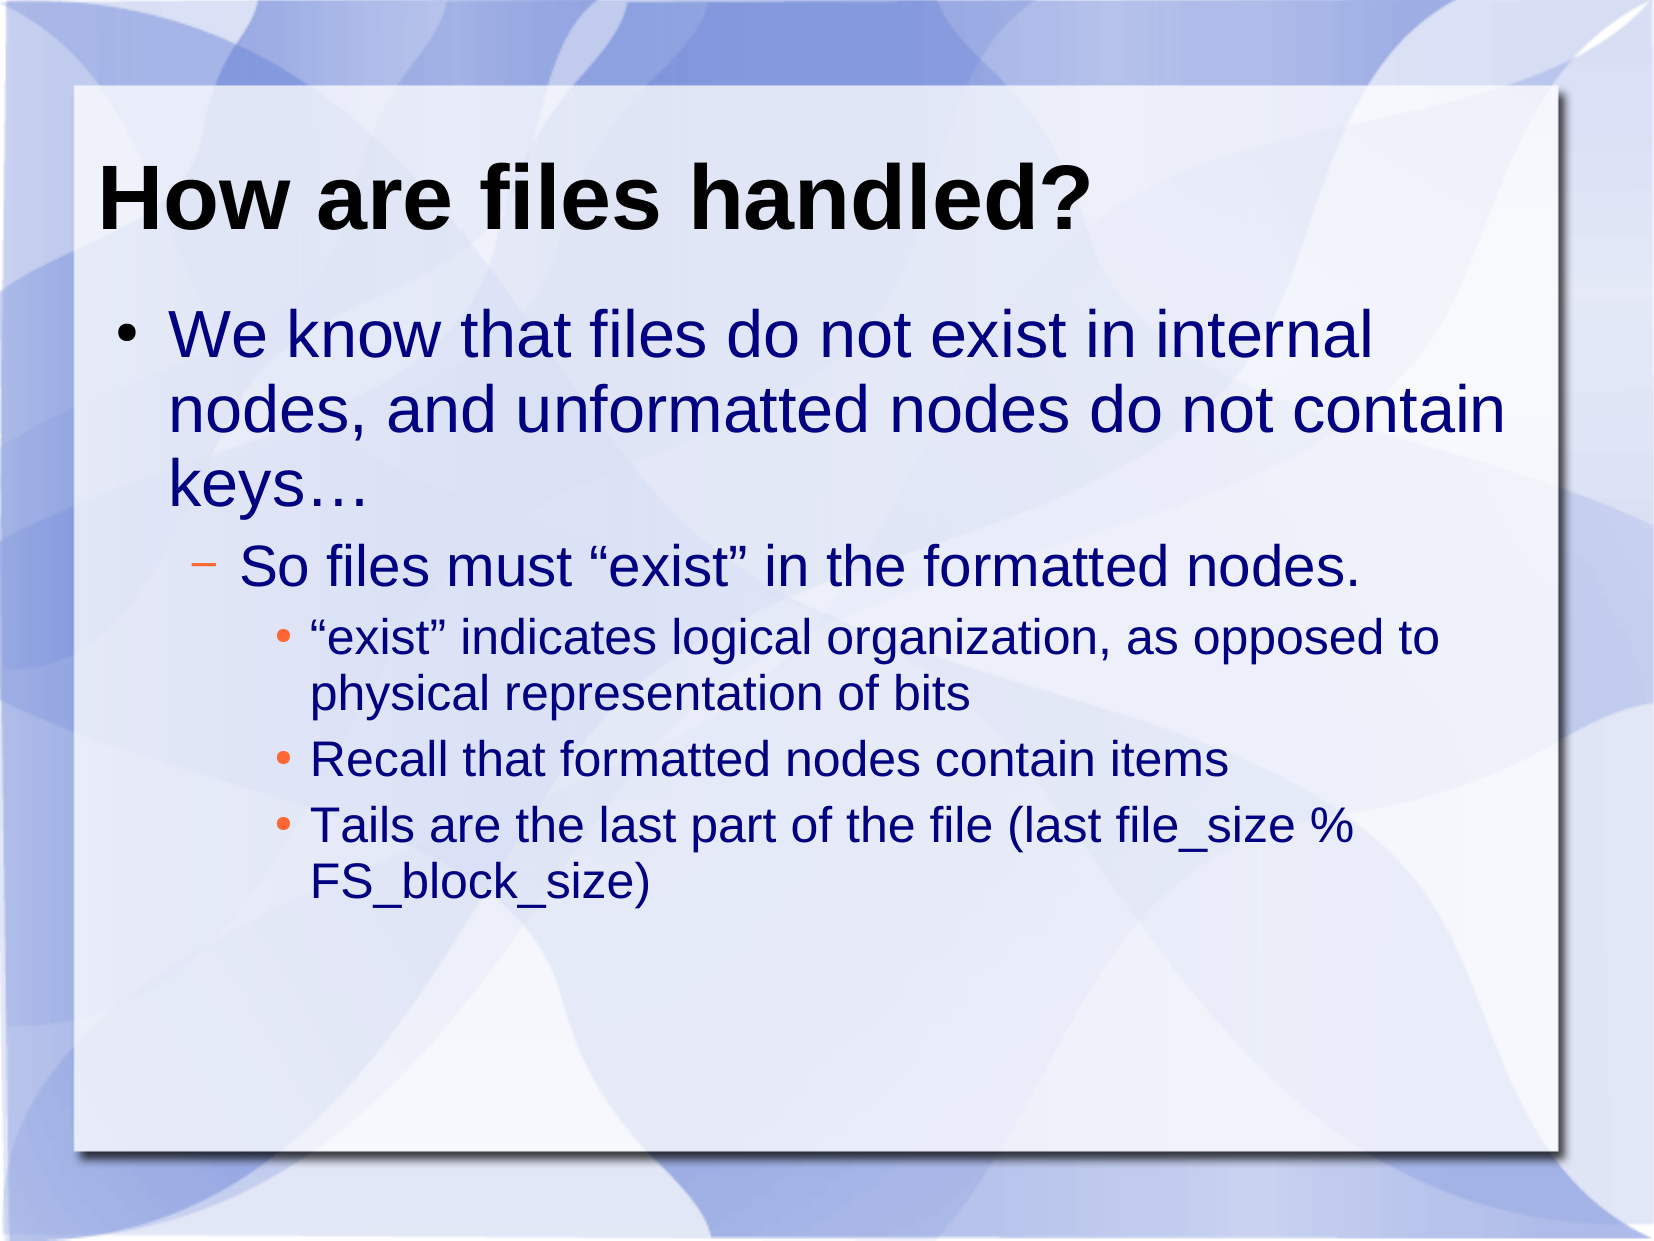

# How are files handled?
We know that files do not exist in internal nodes, and unformatted nodes do not contain keys…
So files must “exist” in the formatted nodes.
“exist” indicates logical organization, as opposed to physical representation of bits
Recall that formatted nodes contain items
Tails are the last part of the file (last file_size % FS_block_size)
8/29/2003
31